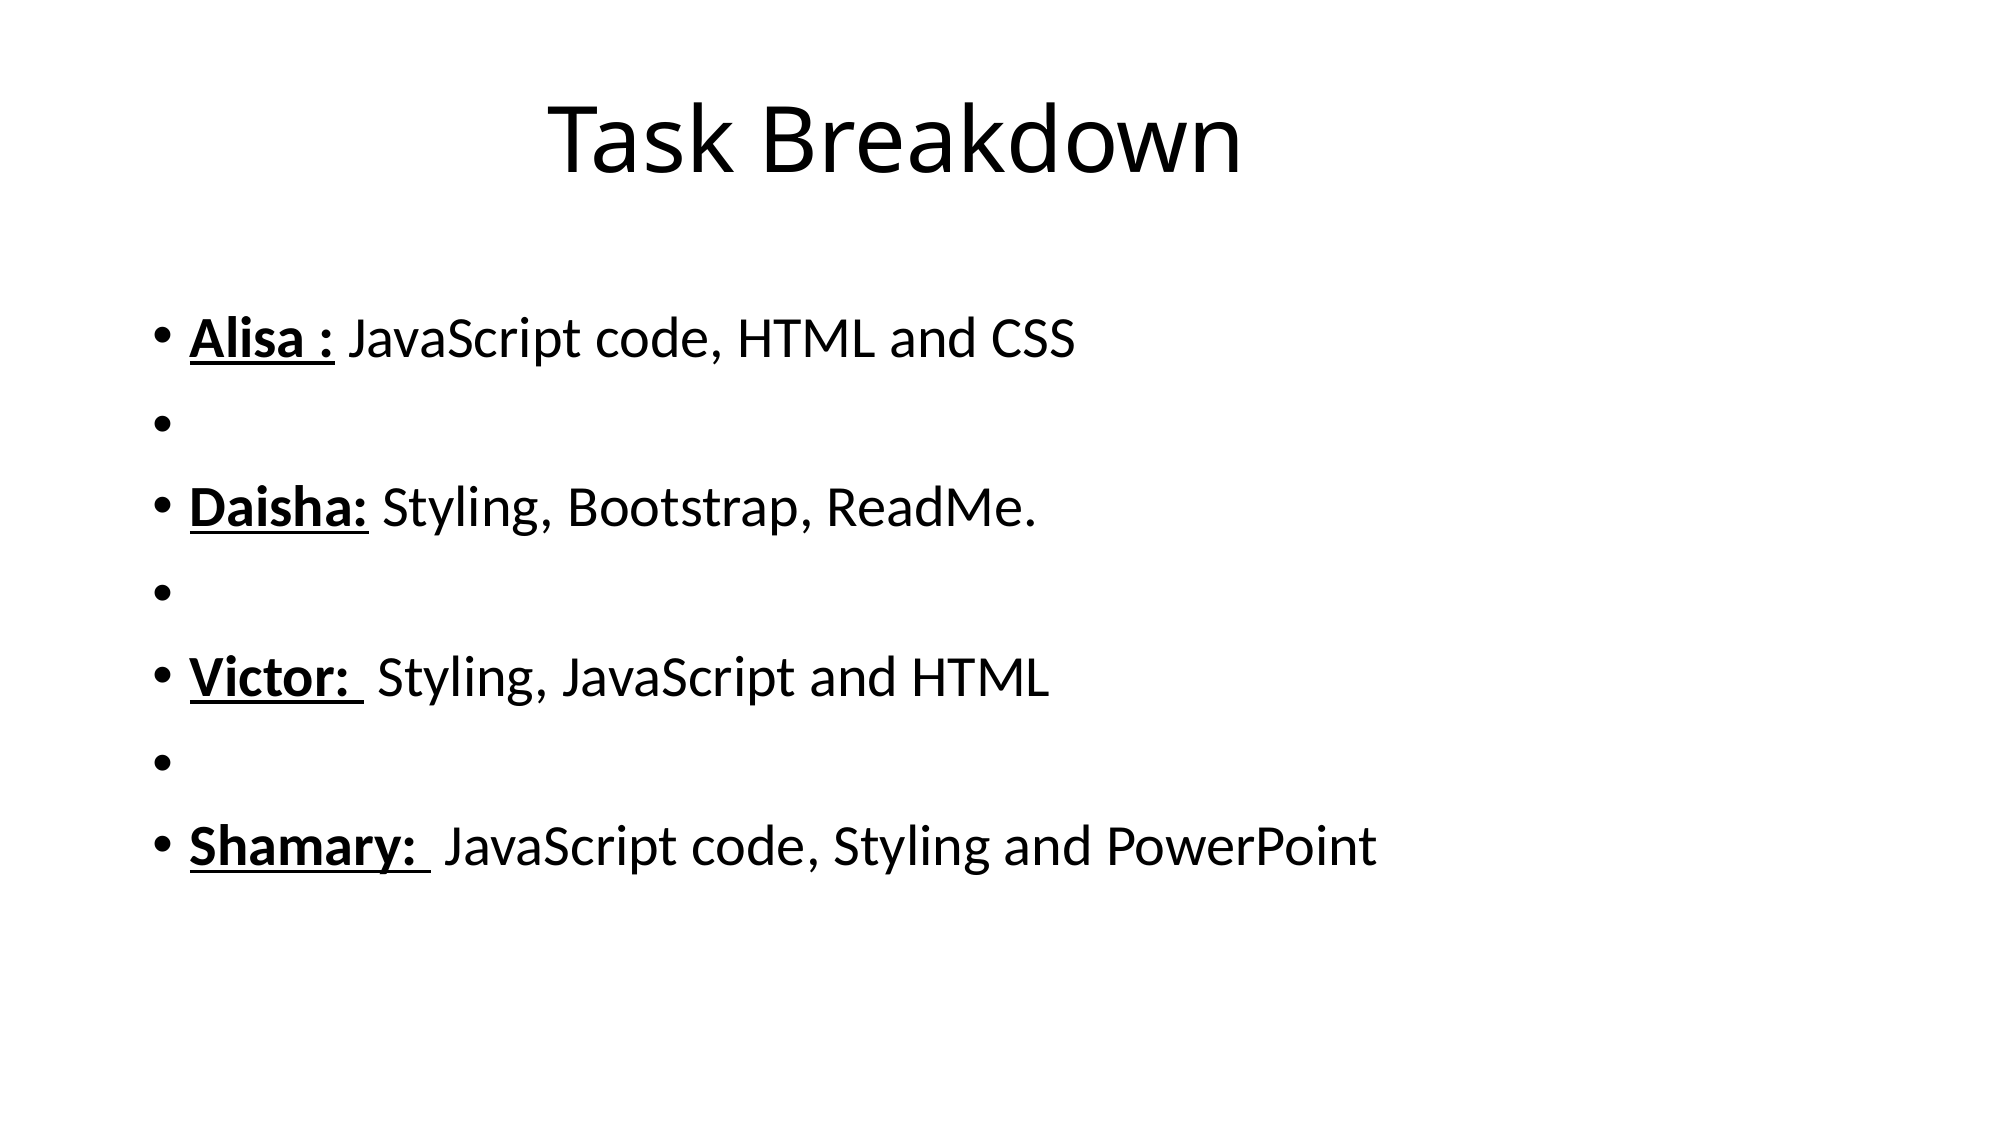

# Task Breakdown
Alisa : JavaScript code, HTML and CSS
Daisha: Styling, Bootstrap, ReadMe.
Victor:  Styling, JavaScript and HTML
Shamary:  JavaScript code, Styling and PowerPoint